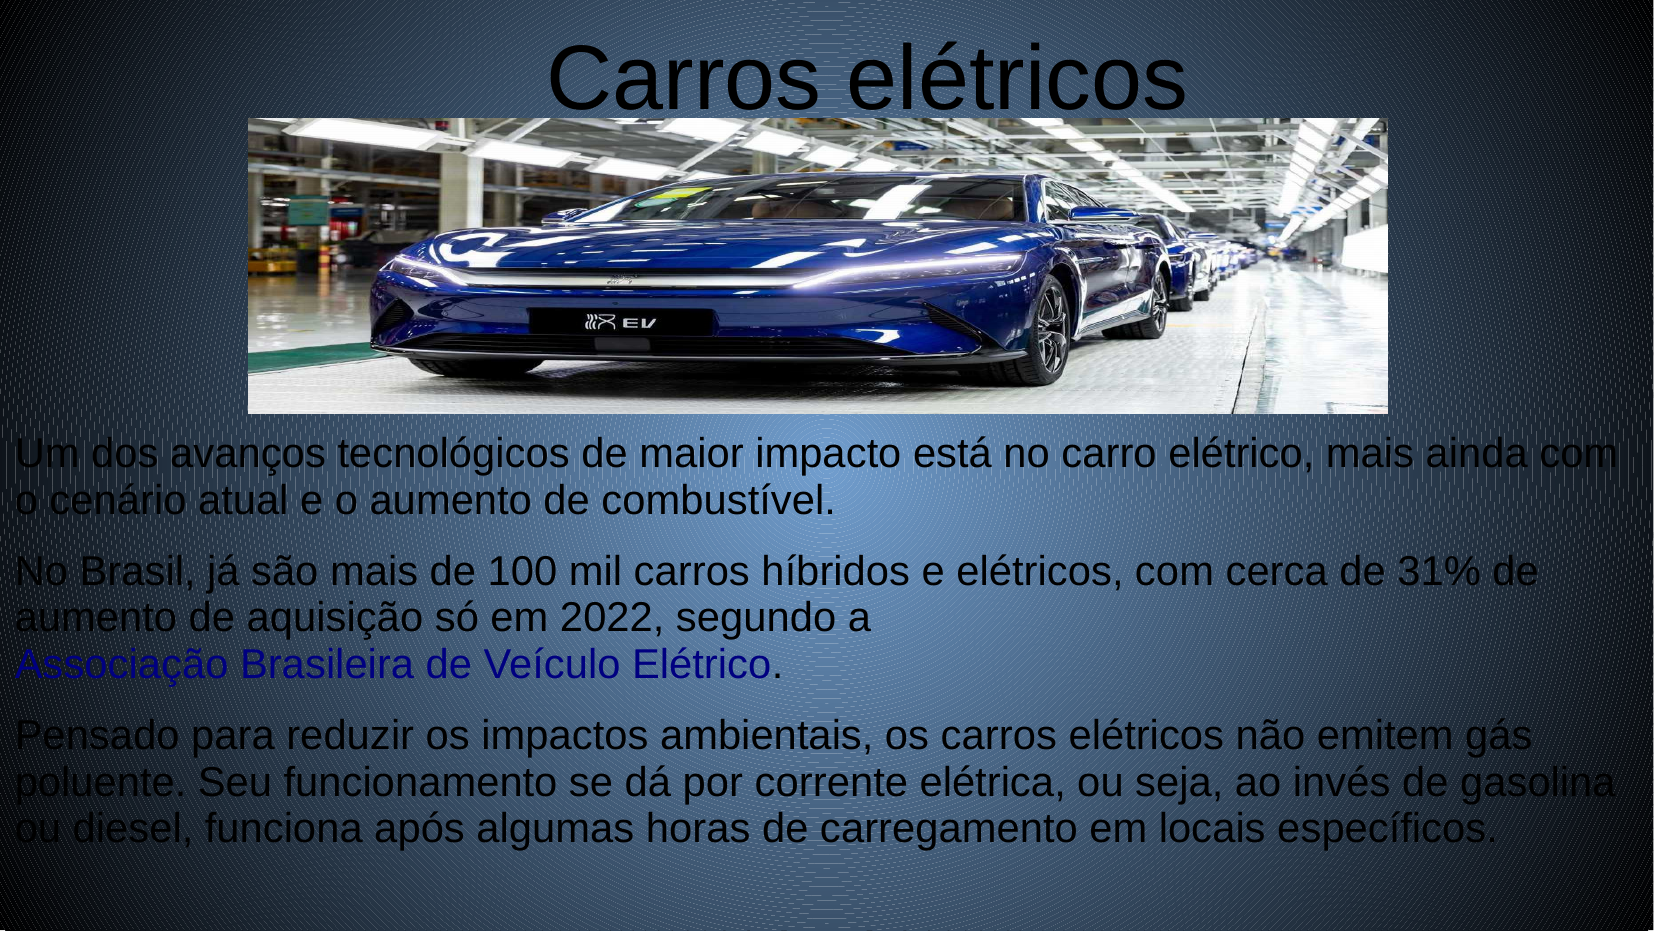

# Carros elétricos
Um dos avanços tecnológicos de maior impacto está no carro elétrico, mais ainda com o cenário atual e o aumento de combustível.
No Brasil, já são mais de 100 mil carros híbridos e elétricos, com cerca de 31% de aumento de aquisição só em 2022, segundo a Associação Brasileira de Veículo Elétrico.
Pensado para reduzir os impactos ambientais, os carros elétricos não emitem gás poluente. Seu funcionamento se dá por corrente elétrica, ou seja, ao invés de gasolina ou diesel, funciona após algumas horas de carregamento em locais específicos.